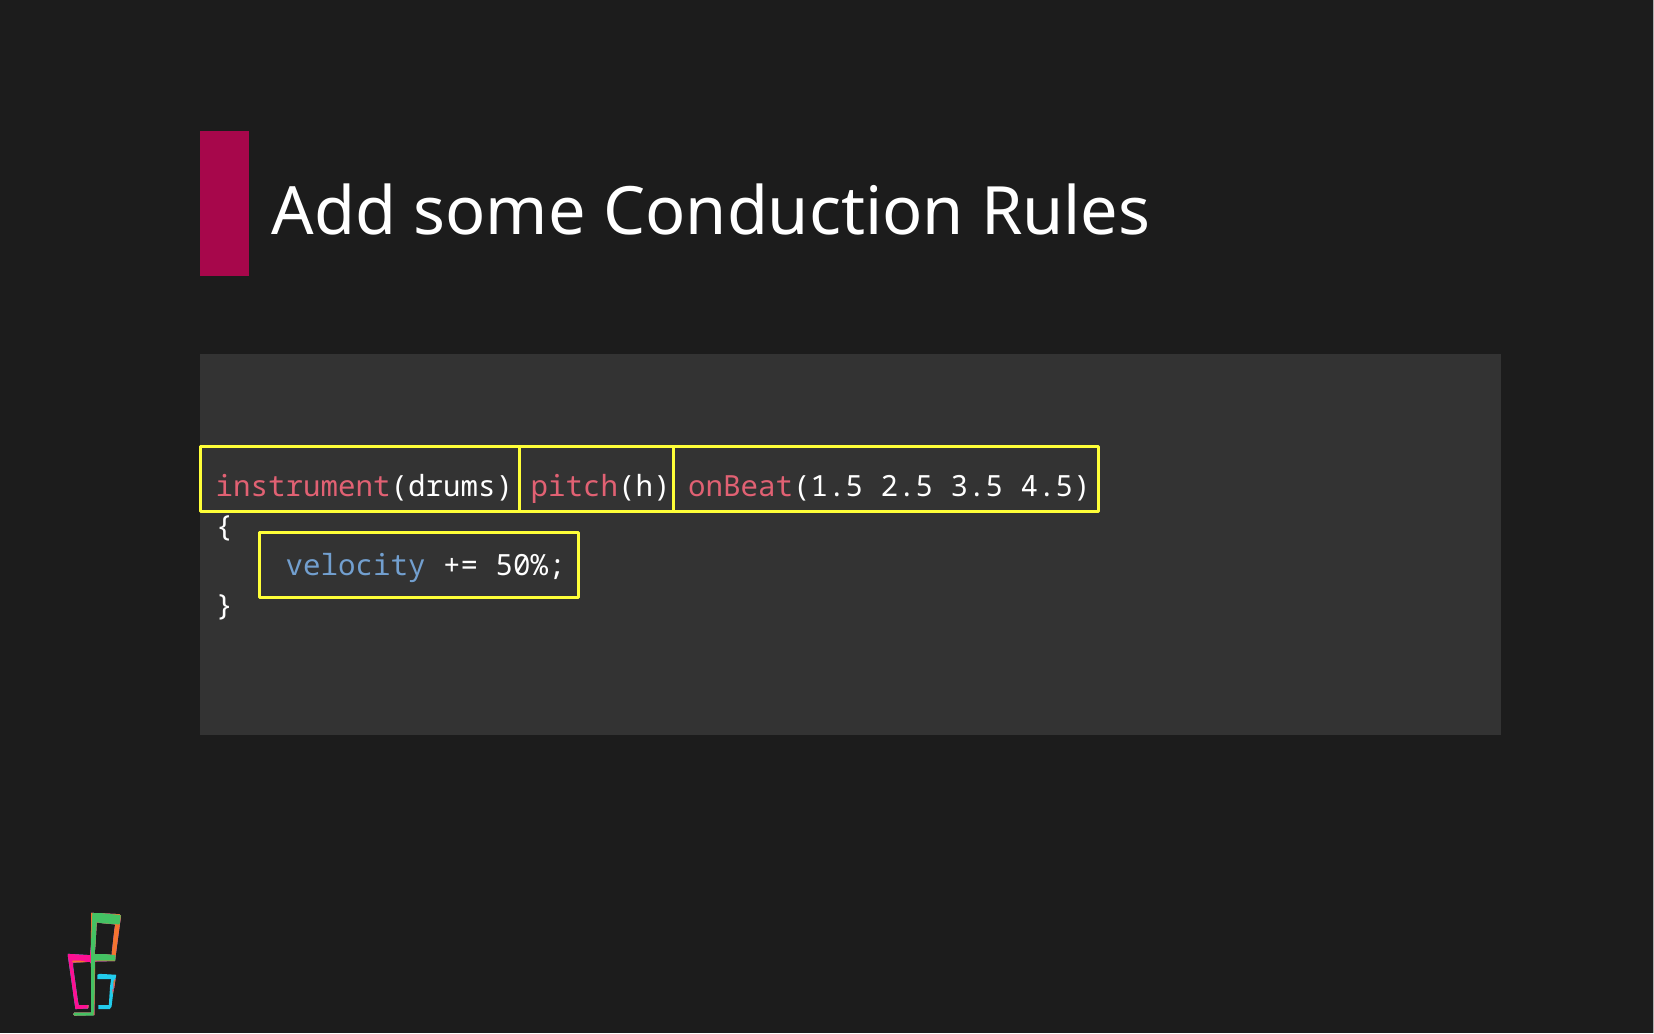

# Add some Conduction Rules
instrument(drums) pitch(h) onBeat(1.5 2.5 3.5 4.5)
{
 velocity += 50%;
}